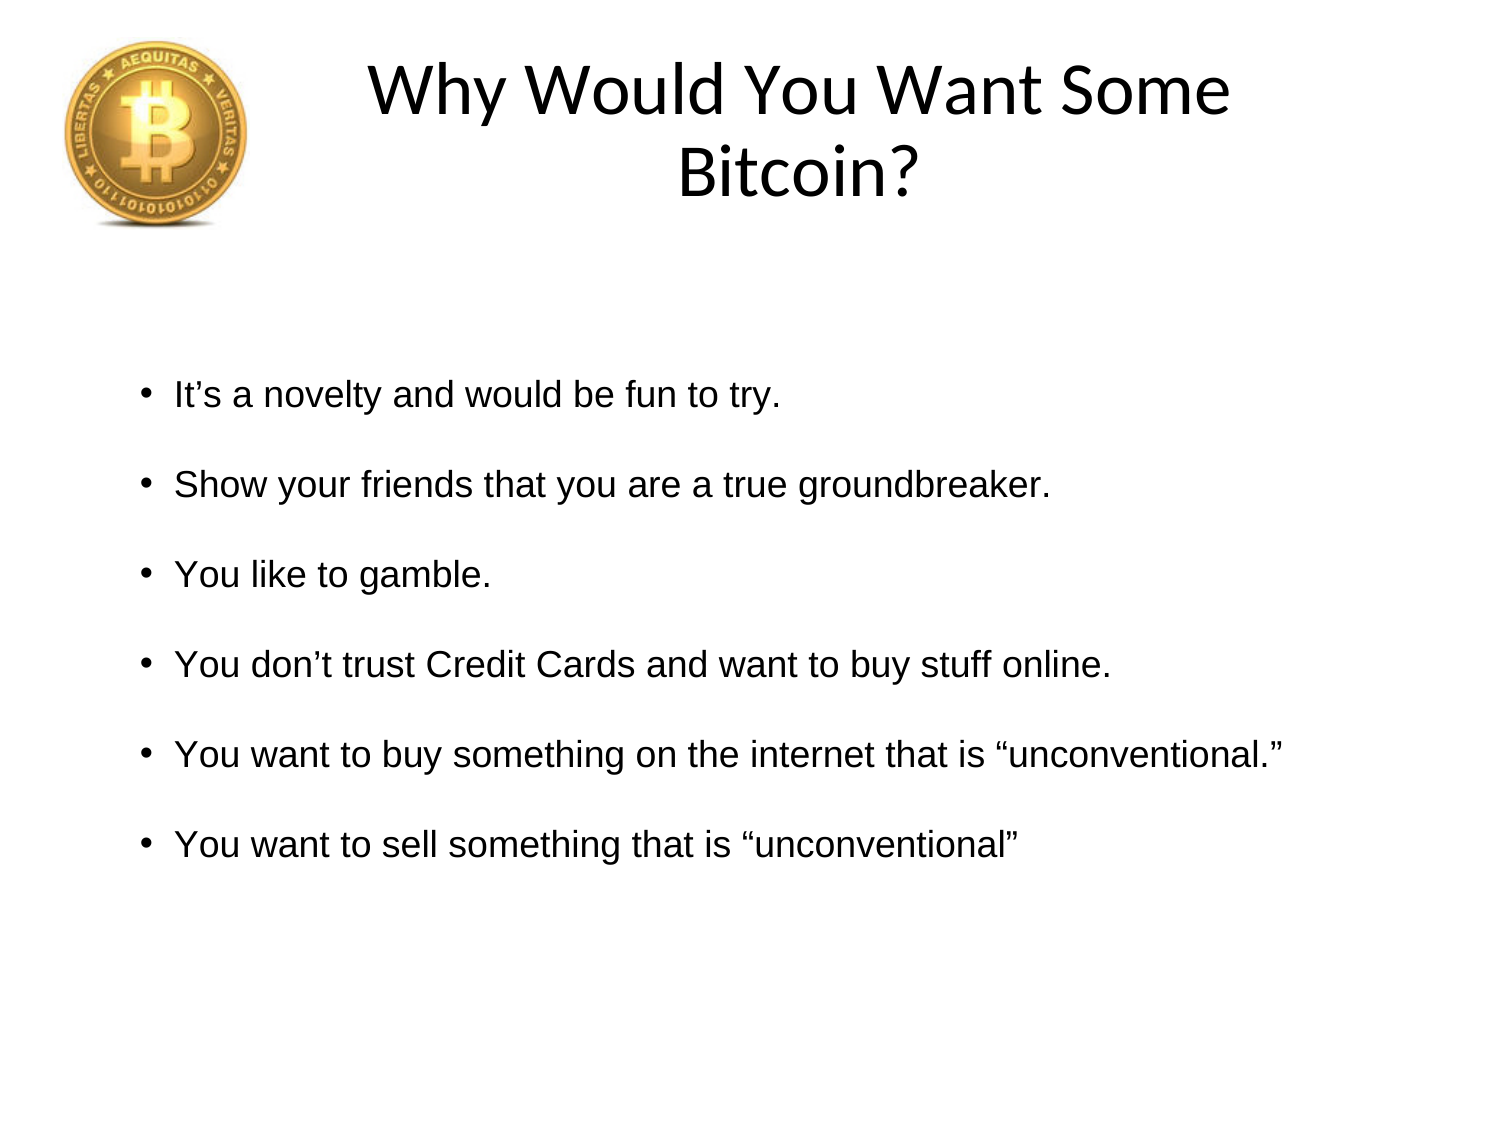

Why Would You Want Some Bitcoin?
 It’s a novelty and would be fun to try.
 Show your friends that you are a true groundbreaker.
 You like to gamble.
 You don’t trust Credit Cards and want to buy stuff online.
 You want to buy something on the internet that is “unconventional.”
 You want to sell something that is “unconventional”